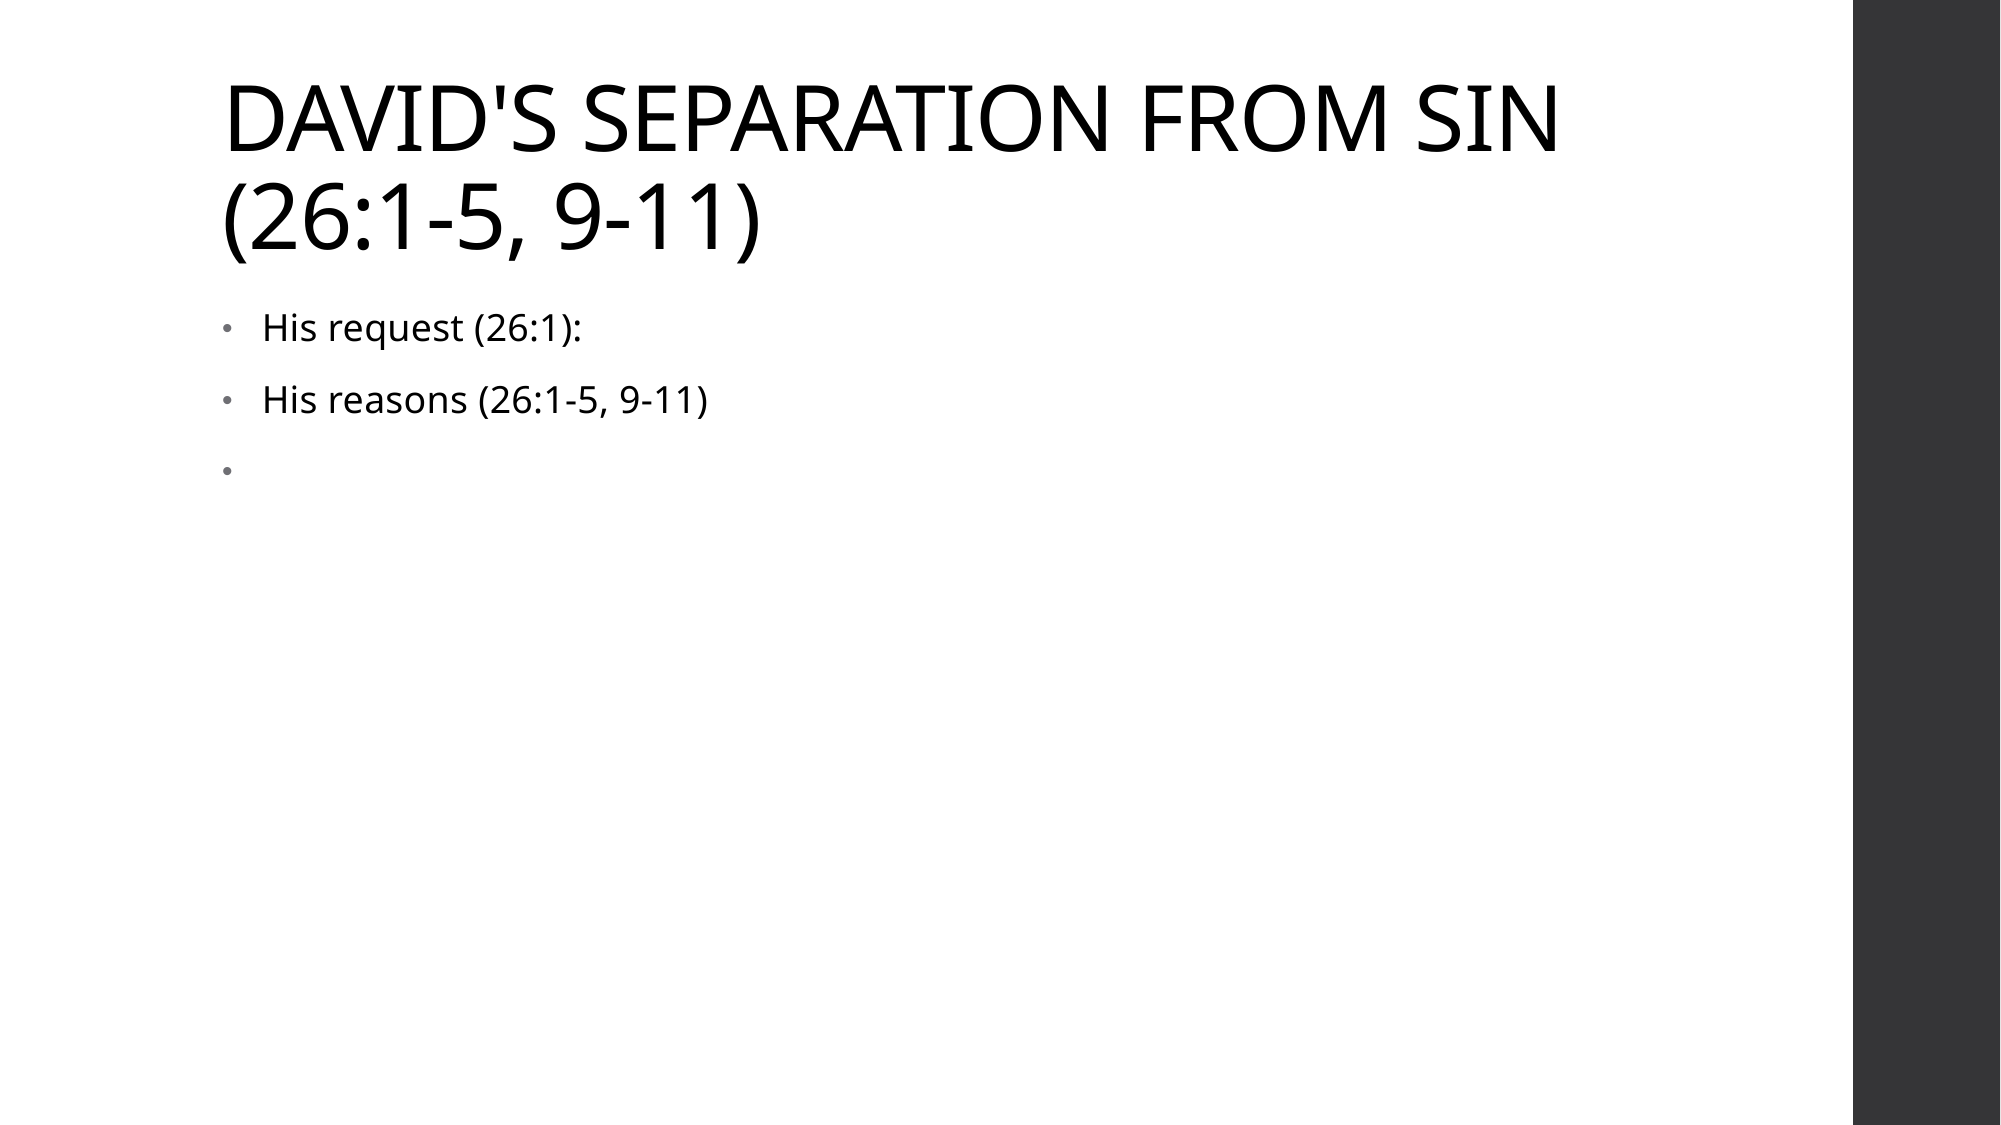

# DAVID'S SEPARATION FROM SIN (26:1-5, 9-11)
 His request (26:1):
 His reasons (26:1-5, 9-11)